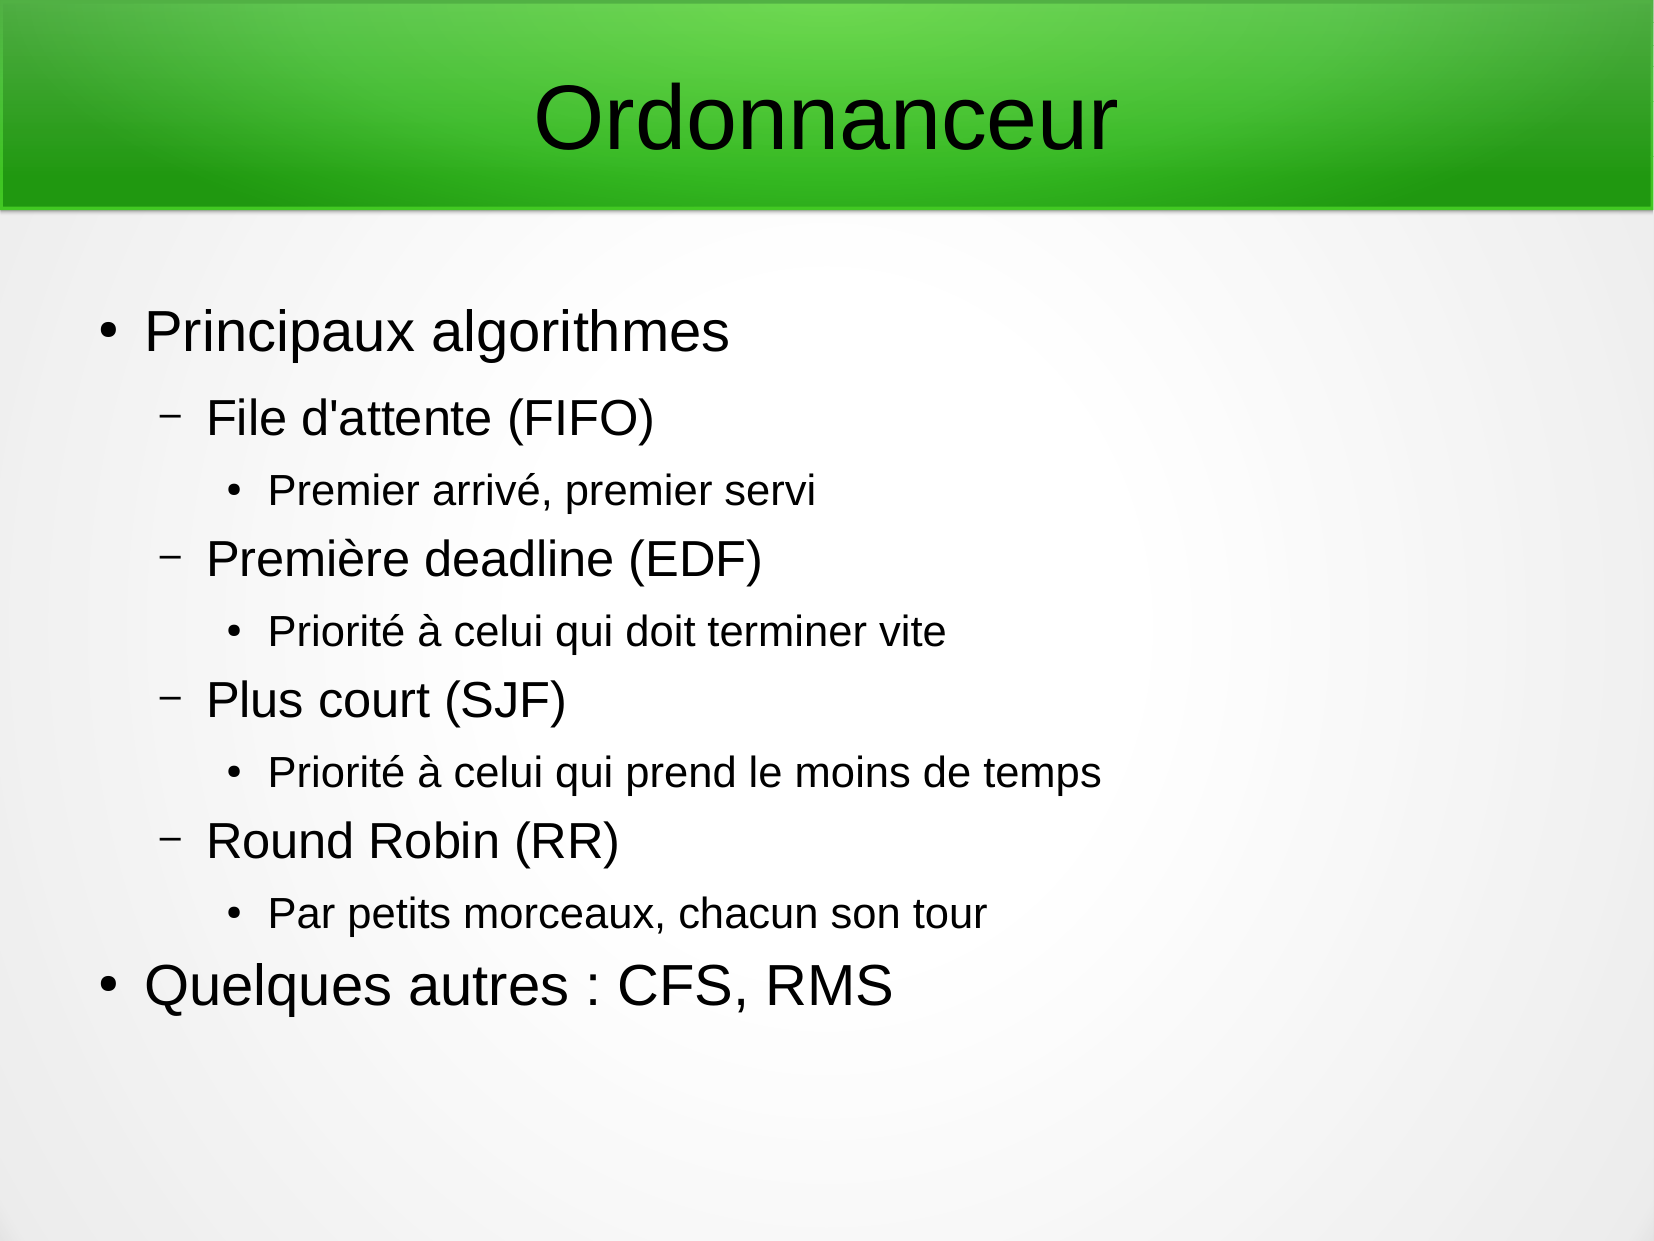

# Ordonnanceur
Principaux algorithmes
File d'attente (FIFO)
Premier arrivé, premier servi
Première deadline (EDF)
Priorité à celui qui doit terminer vite
Plus court (SJF)
Priorité à celui qui prend le moins de temps
Round Robin (RR)
Par petits morceaux, chacun son tour
Quelques autres : CFS, RMS